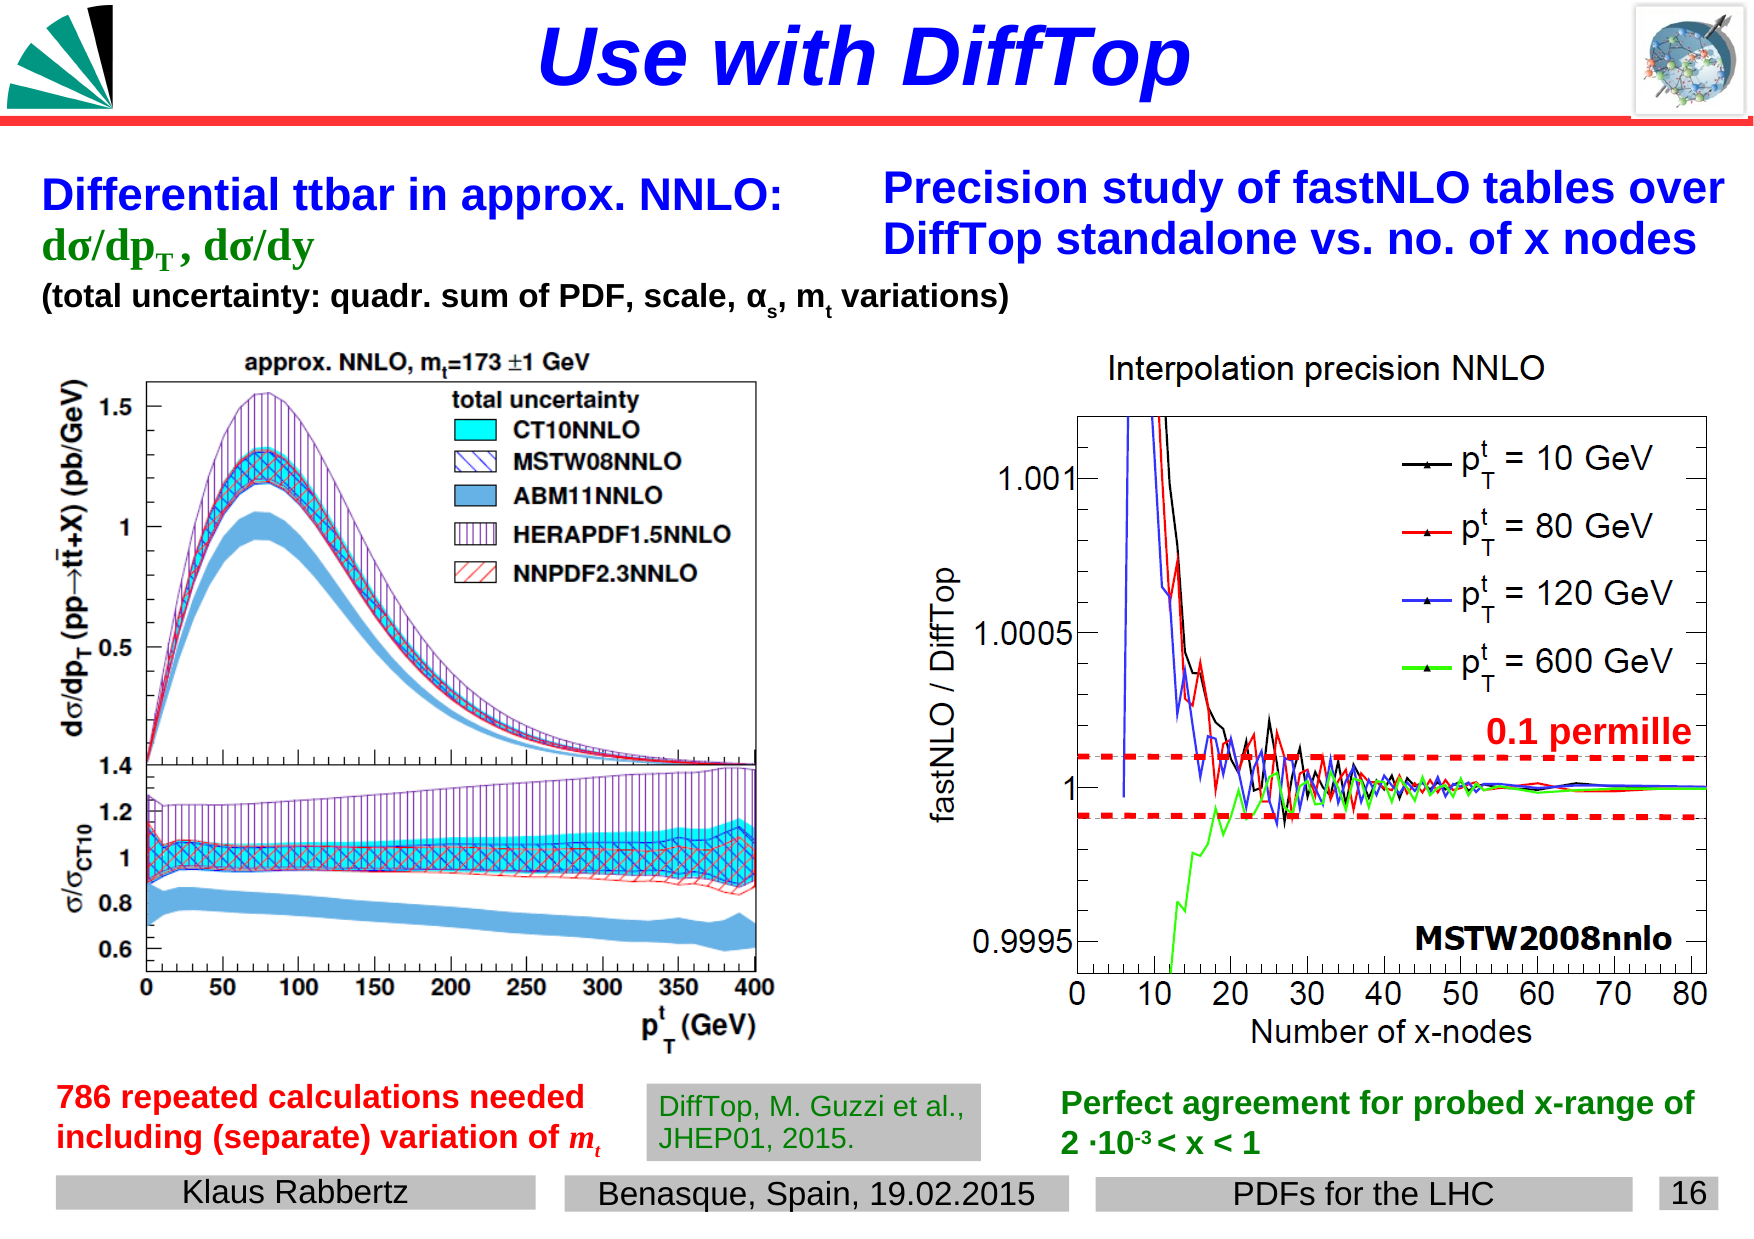

# Use with DiffTop
Precision study of fastNLO tables over
DiffTop standalone vs. no. of x nodes
Differential ttbar in approx. NNLO:
dσ/dpT , dσ/dy
(total uncertainty: quadr. sum of PDF, scale, αs, mt variations)
0.1 permille
786 repeated calculations needed including (separate) variation of mt
Perfect agreement for probed x-range of 2 ∙10-3 < x < 1
DiffTop, M. Guzzi et al.,
JHEP01, 2015.